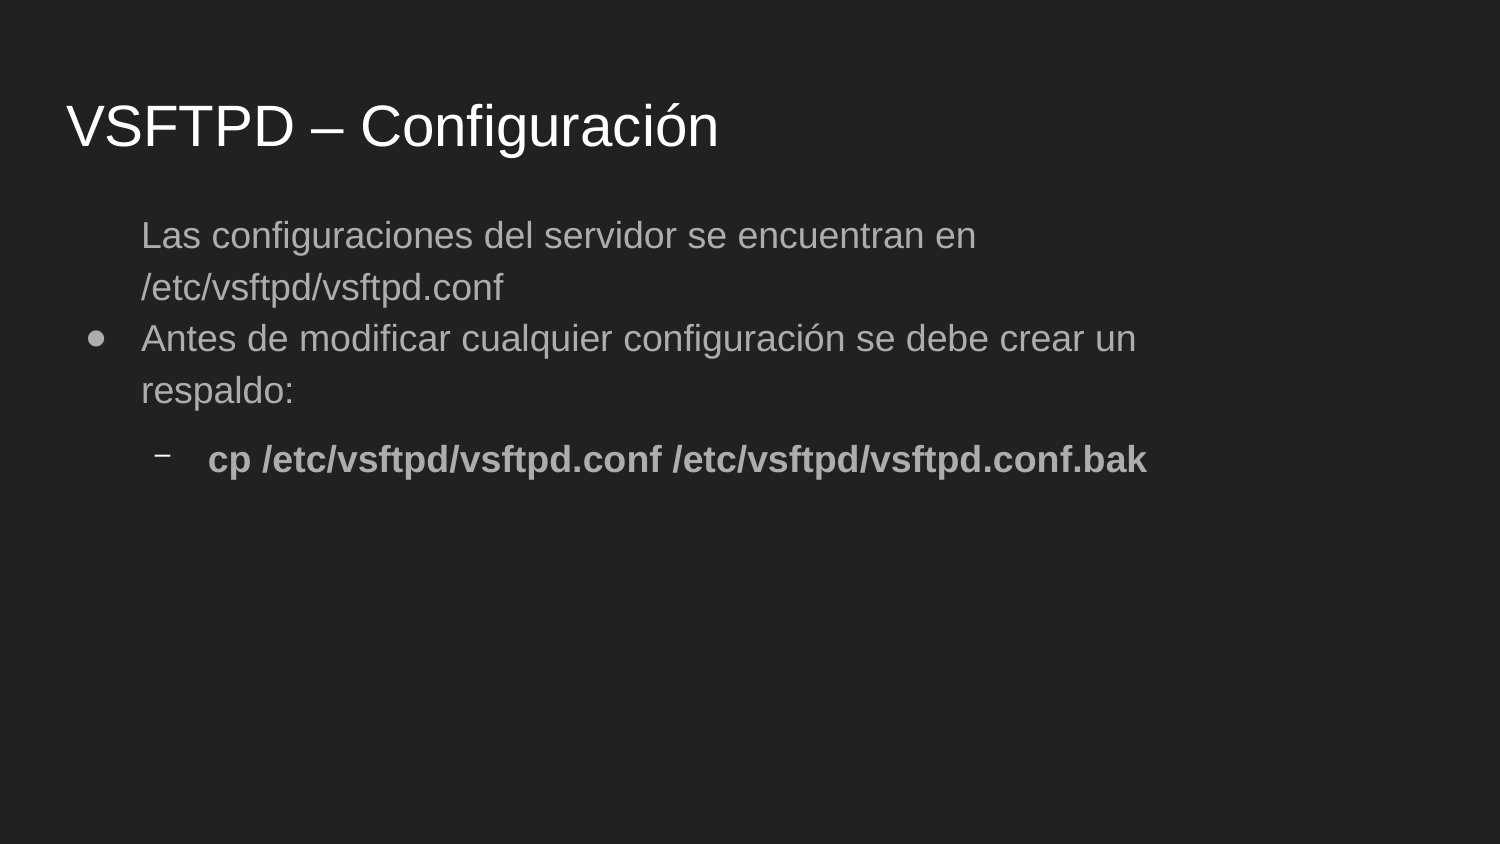

# VSFTPD – Configuración
Las configuraciones del servidor se encuentran en /etc/vsftpd/vsftpd.conf
Antes de modificar cualquier configuración se debe crear un respaldo:
cp /etc/vsftpd/vsftpd.conf /etc/vsftpd/vsftpd.conf.bak